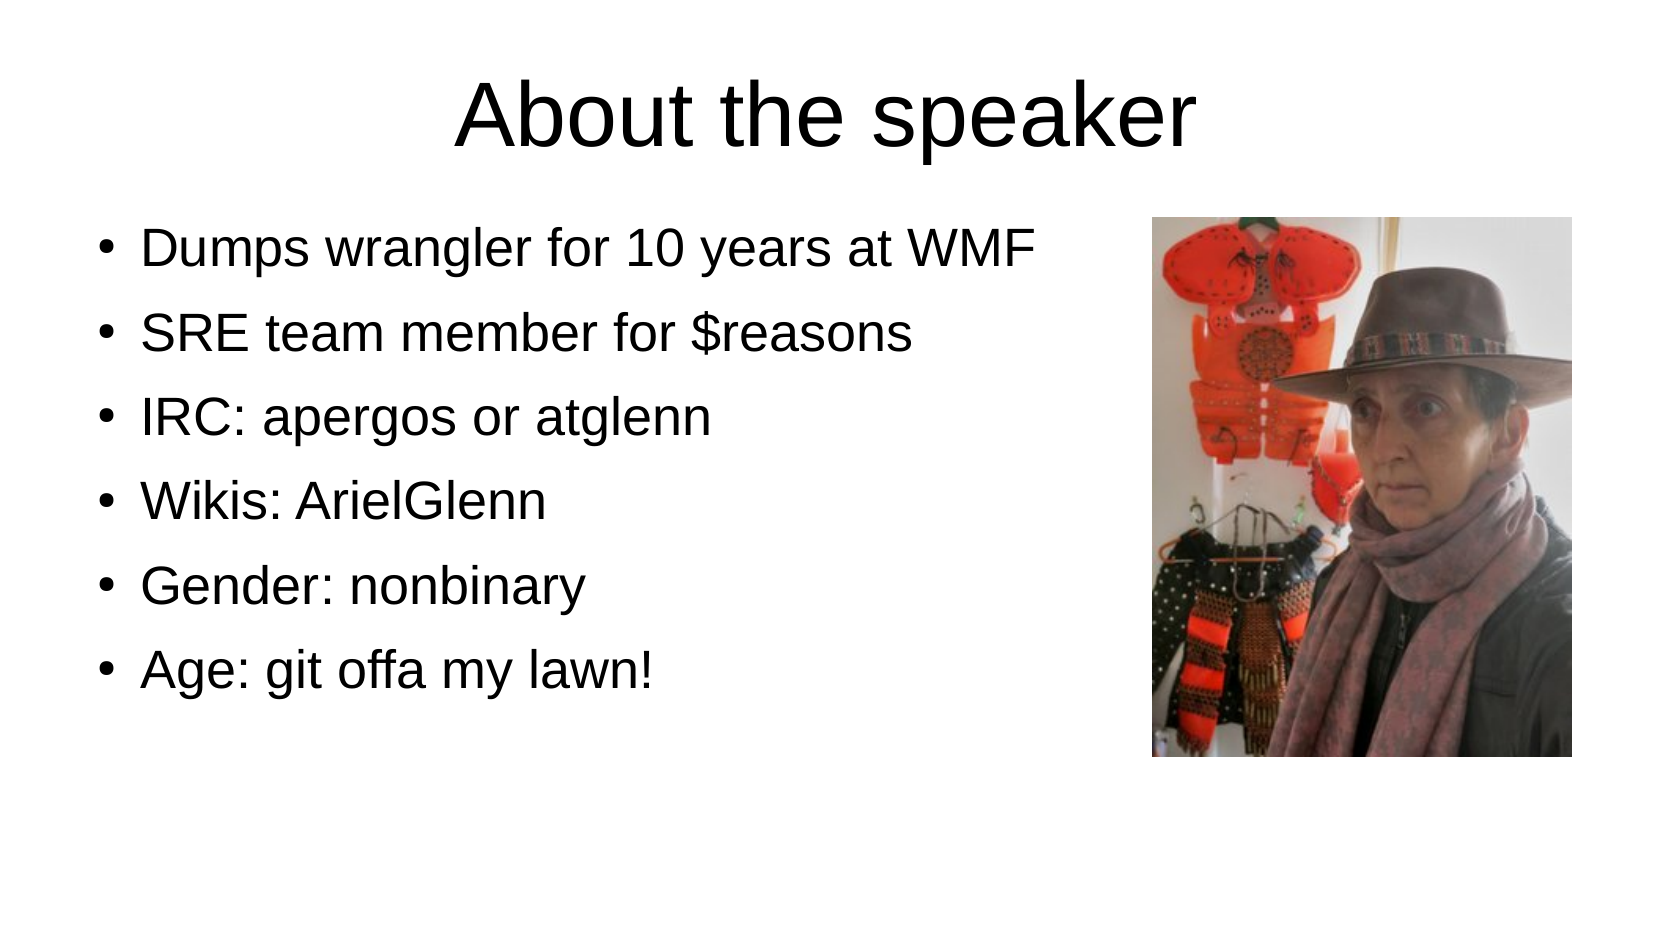

# About the speaker
Dumps wrangler for 10 years at WMF
SRE team member for $reasons
IRC: apergos or atglenn
Wikis: ArielGlenn
Gender: nonbinary
Age: git offa my lawn!